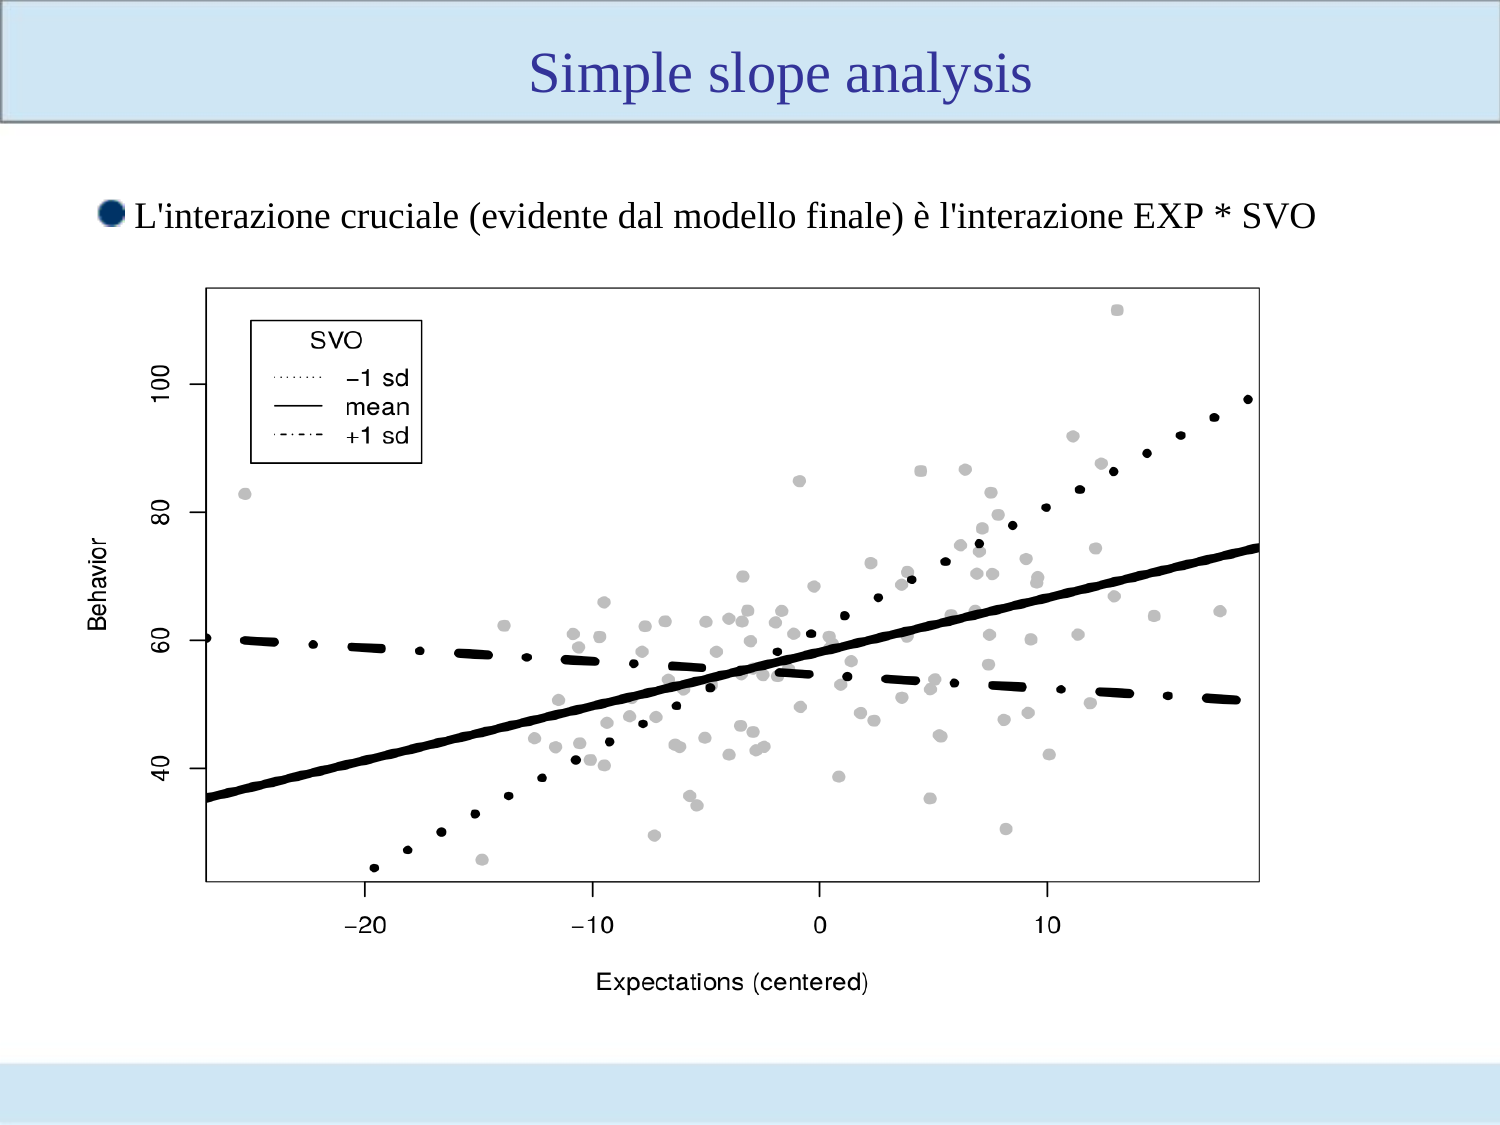

# Simple slope analysis
 L'interazione cruciale (evidente dal modello finale) è l'interazione EXP * SVO